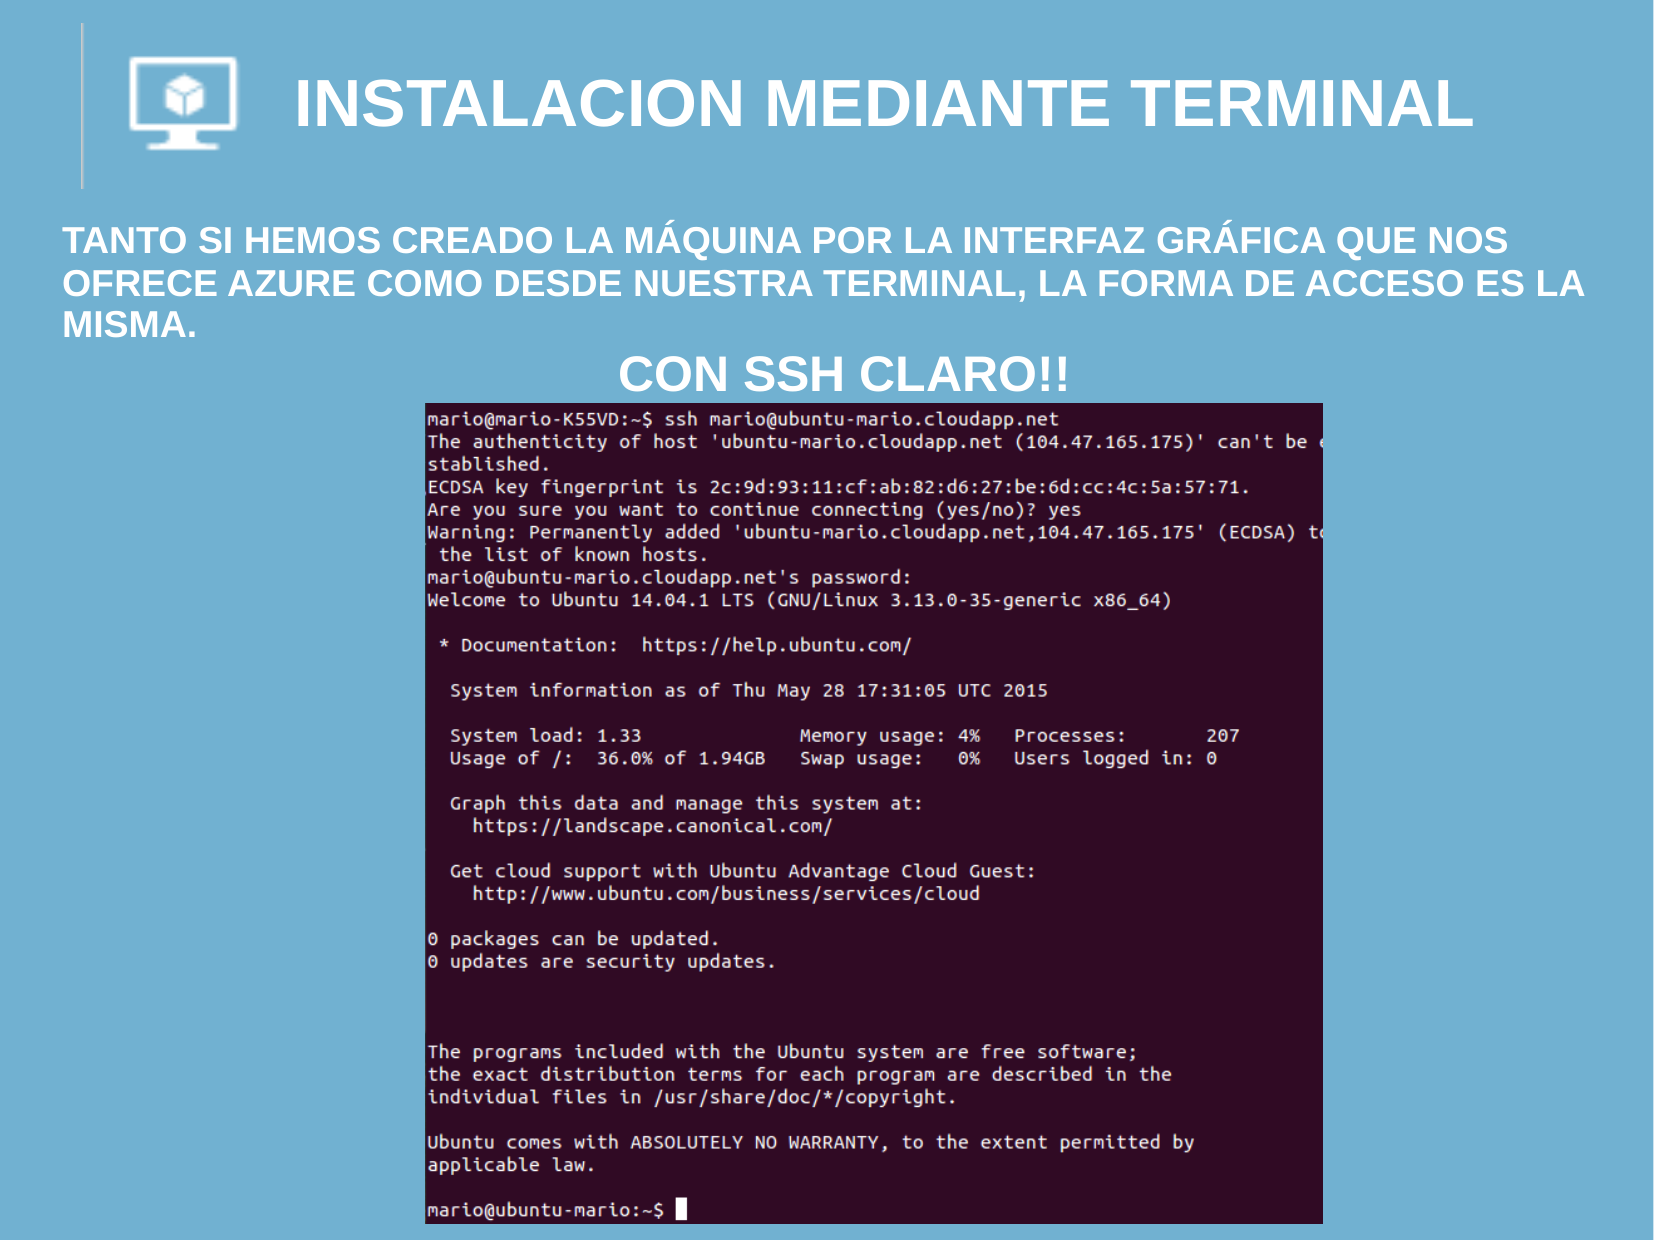

INSTALACION MEDIANTE TERMINAL
TANTO SI HEMOS CREADO LA MÁQUINA POR LA INTERFAZ GRÁFICA QUE NOS OFRECE AZURE COMO DESDE NUESTRA TERMINAL, LA FORMA DE ACCESO ES LA MISMA.
CON SSH CLARO!!